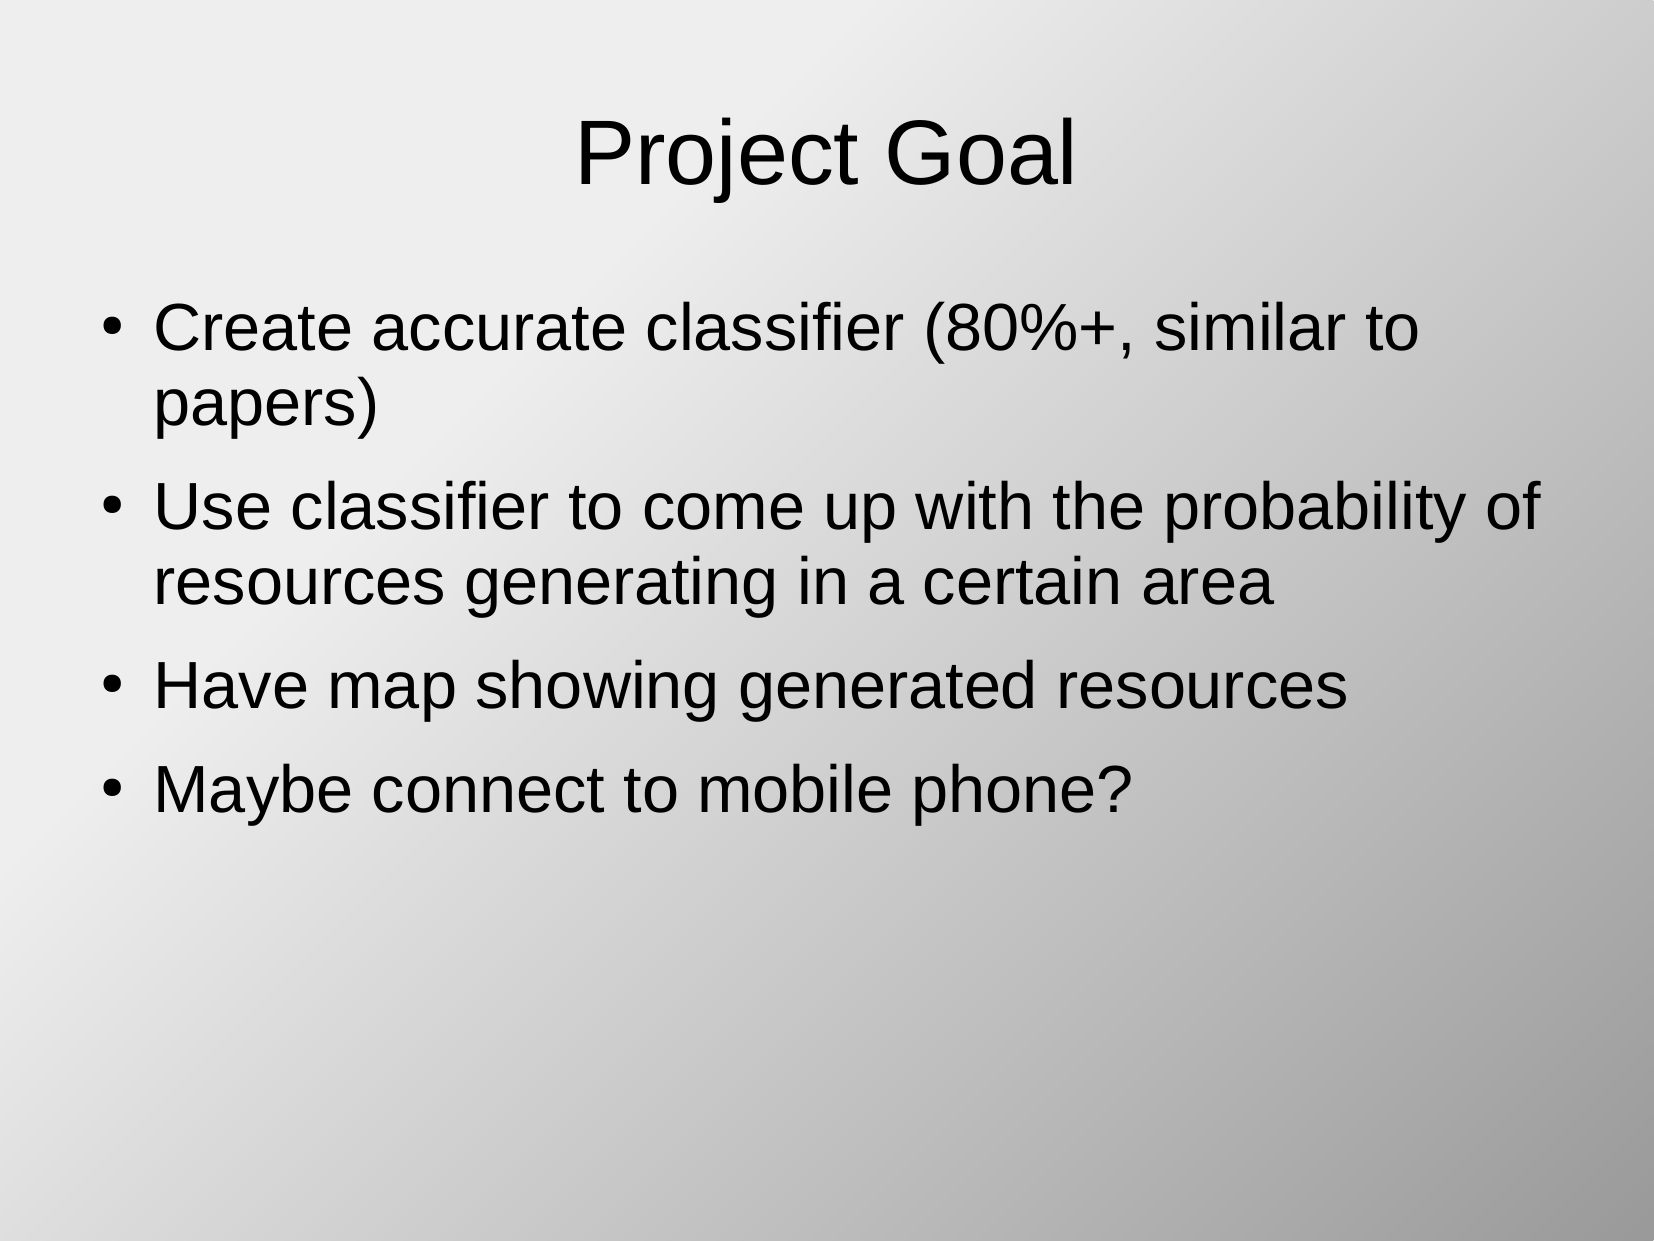

# Project Goal
Create accurate classifier (80%+, similar to papers)
Use classifier to come up with the probability of resources generating in a certain area
Have map showing generated resources
Maybe connect to mobile phone?